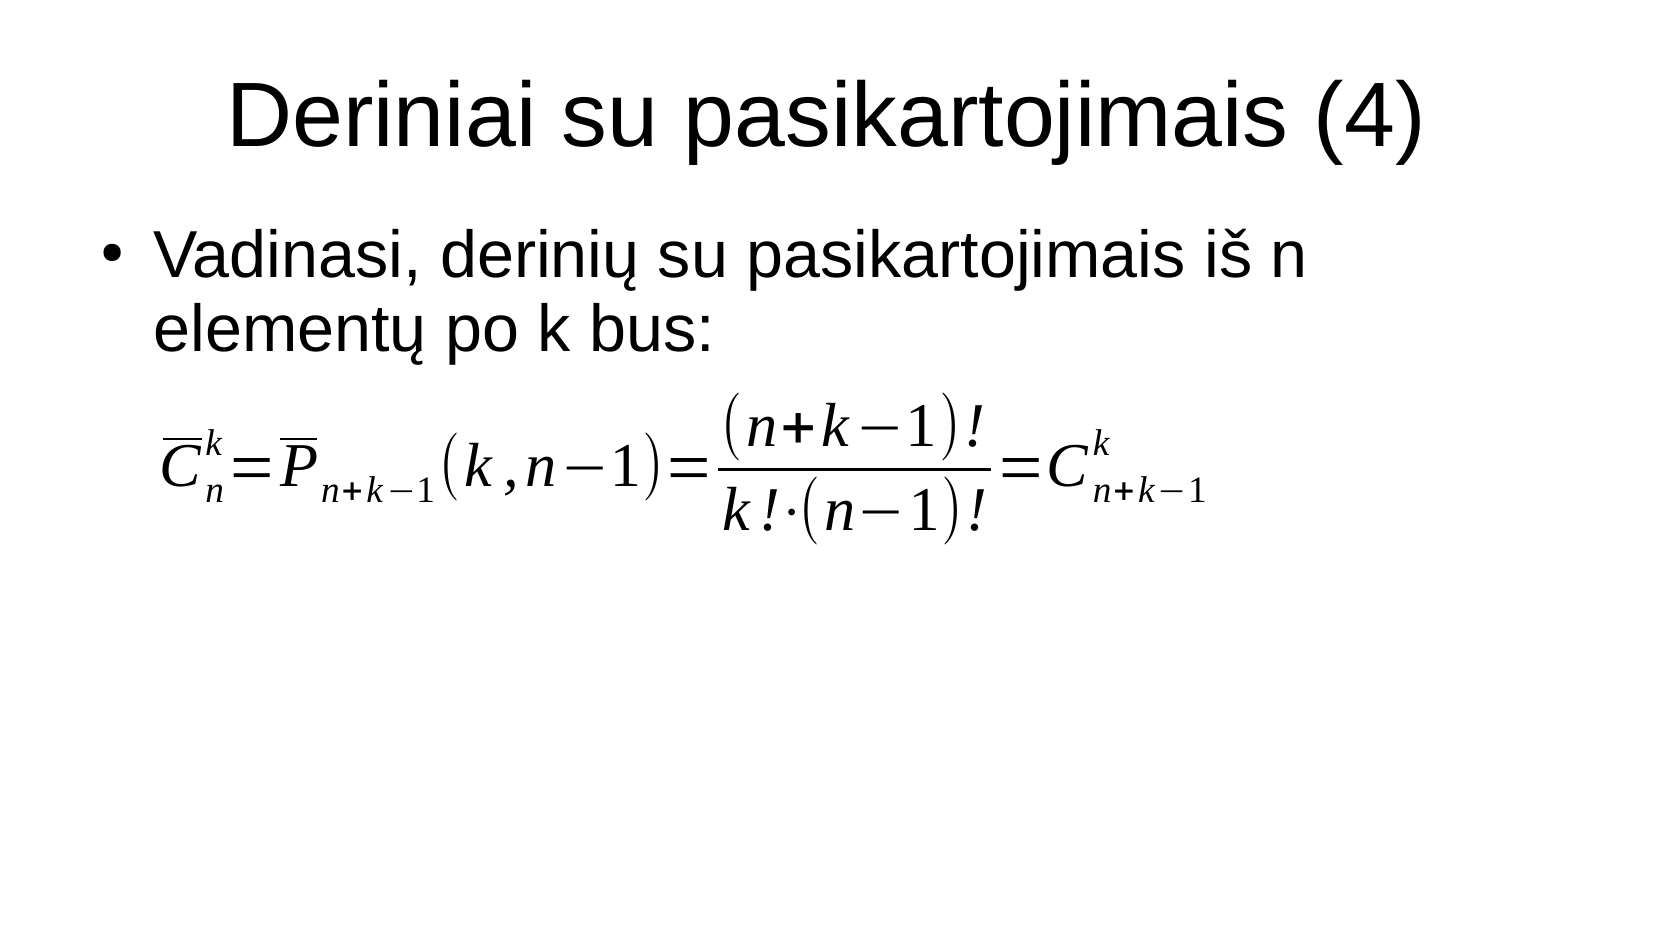

# Deriniai su pasikartojimais (4)
Vadinasi, derinių su pasikartojimais iš n elementų po k bus: